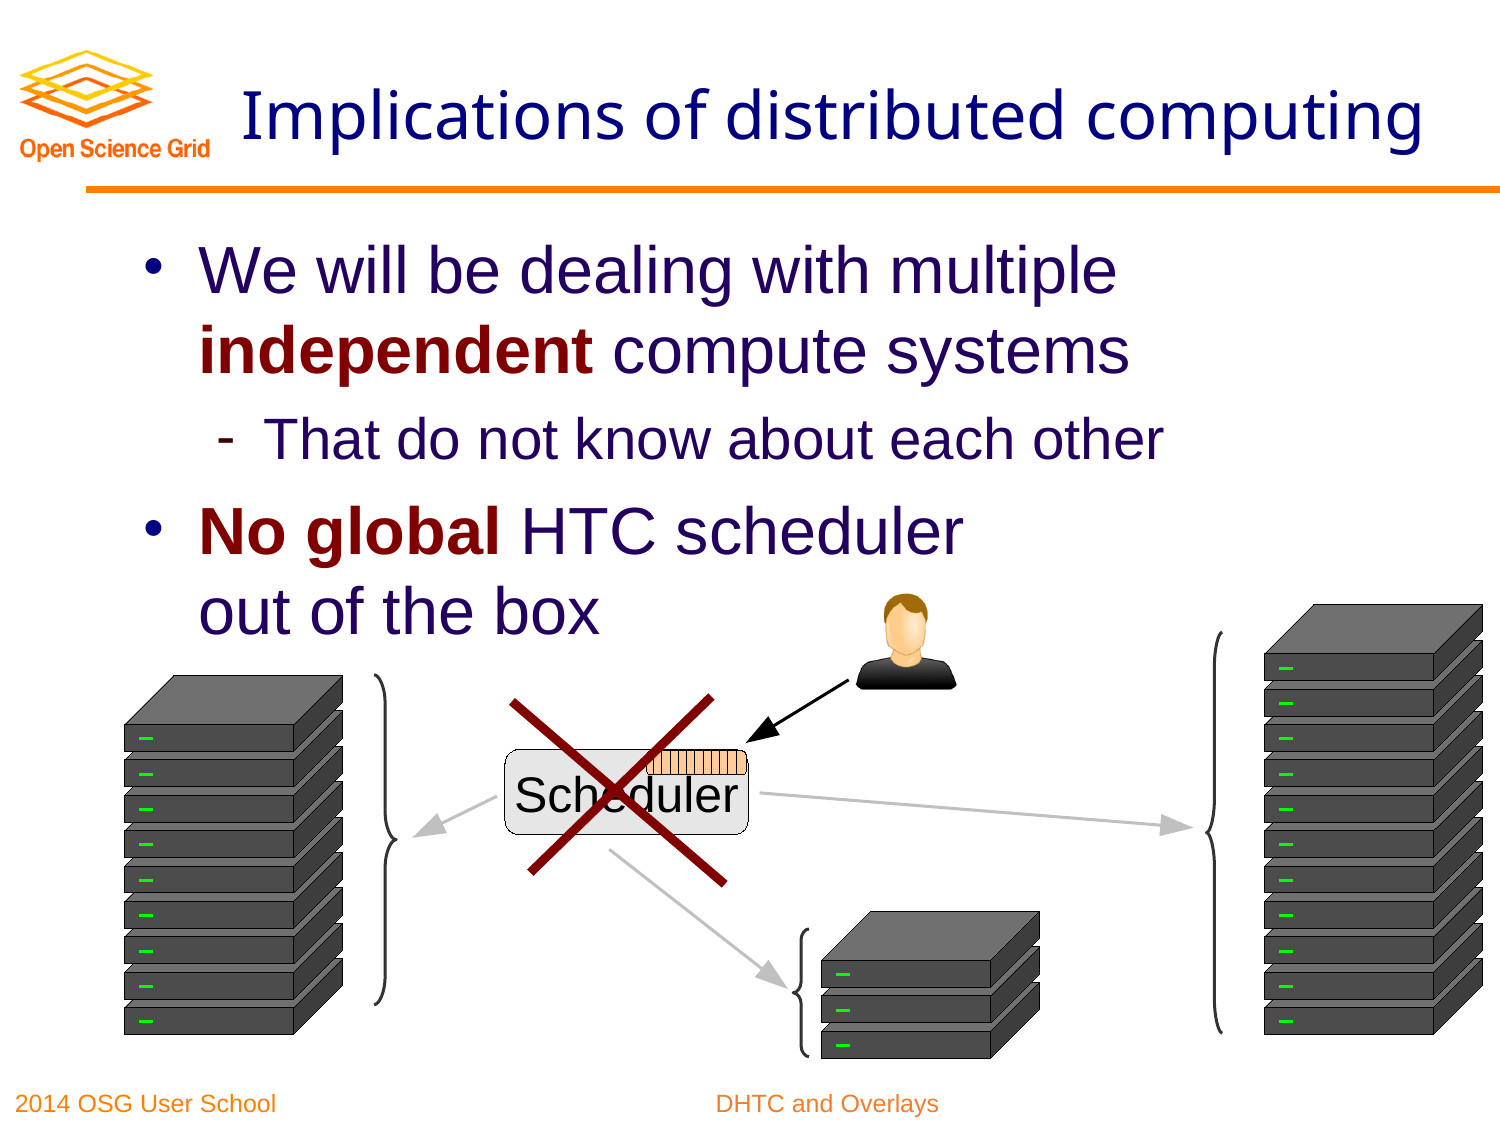

# Implications of distributed computing
We will be dealing with multiple independent compute systems
That do not know about each other
No global HTC scheduler
out of the box
Scheduler